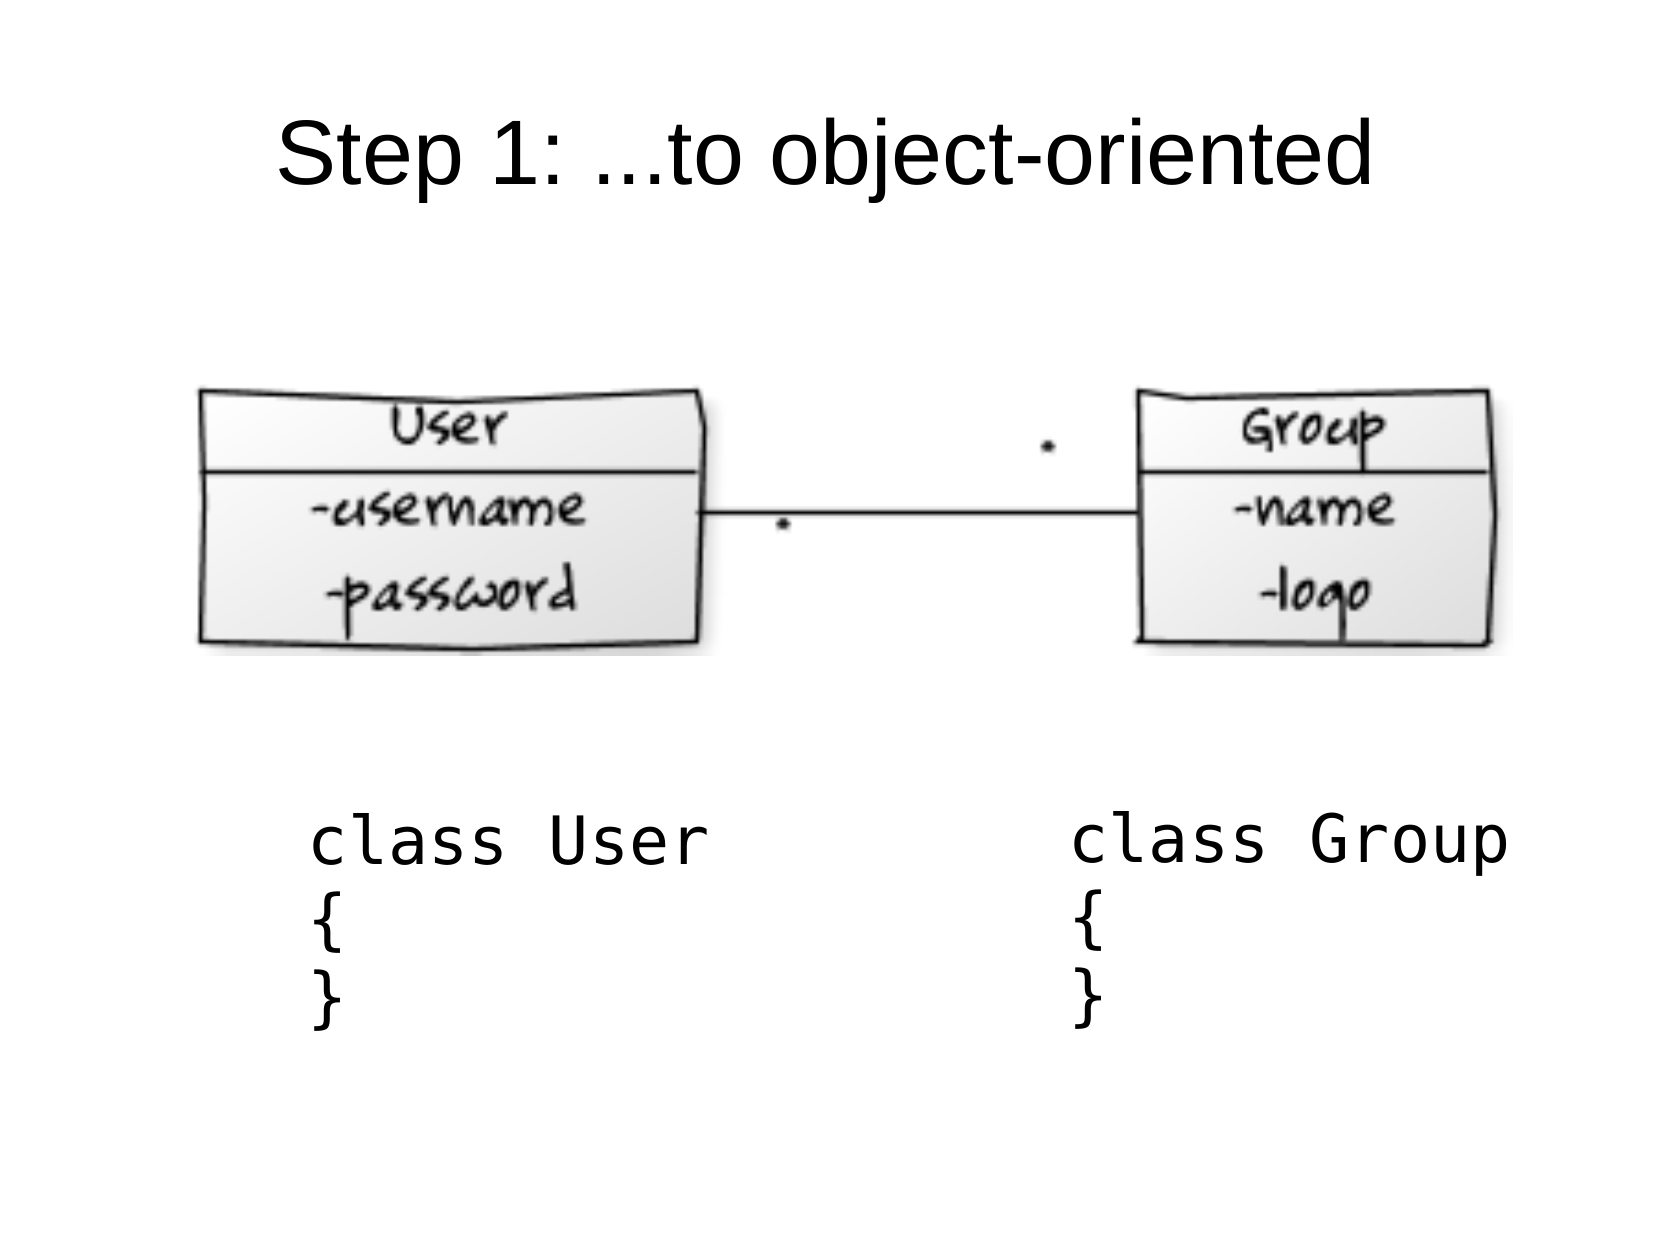

# Step 1: ...to object-oriented
class Group
{
}
class User
{
}